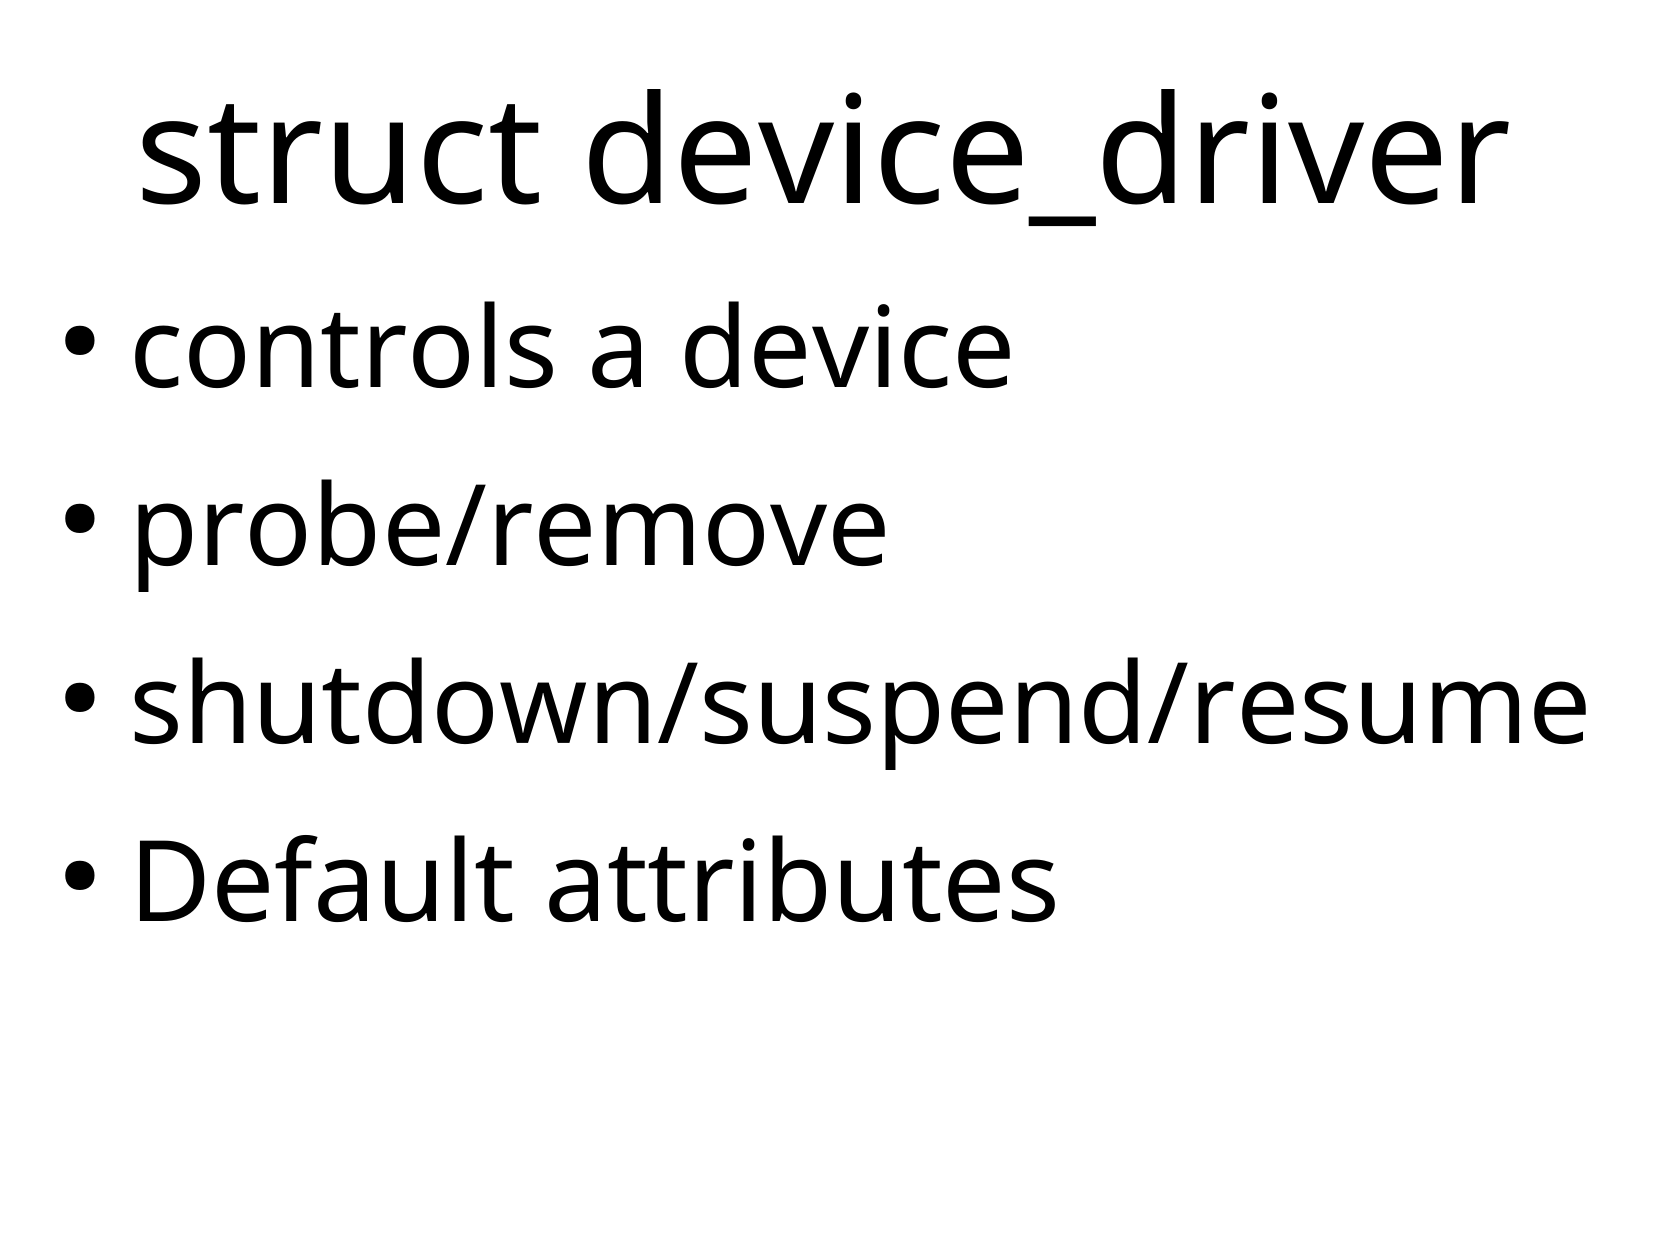

struct device_driver
 controls a device
 probe/remove
 shutdown/suspend/resume
 Default attributes